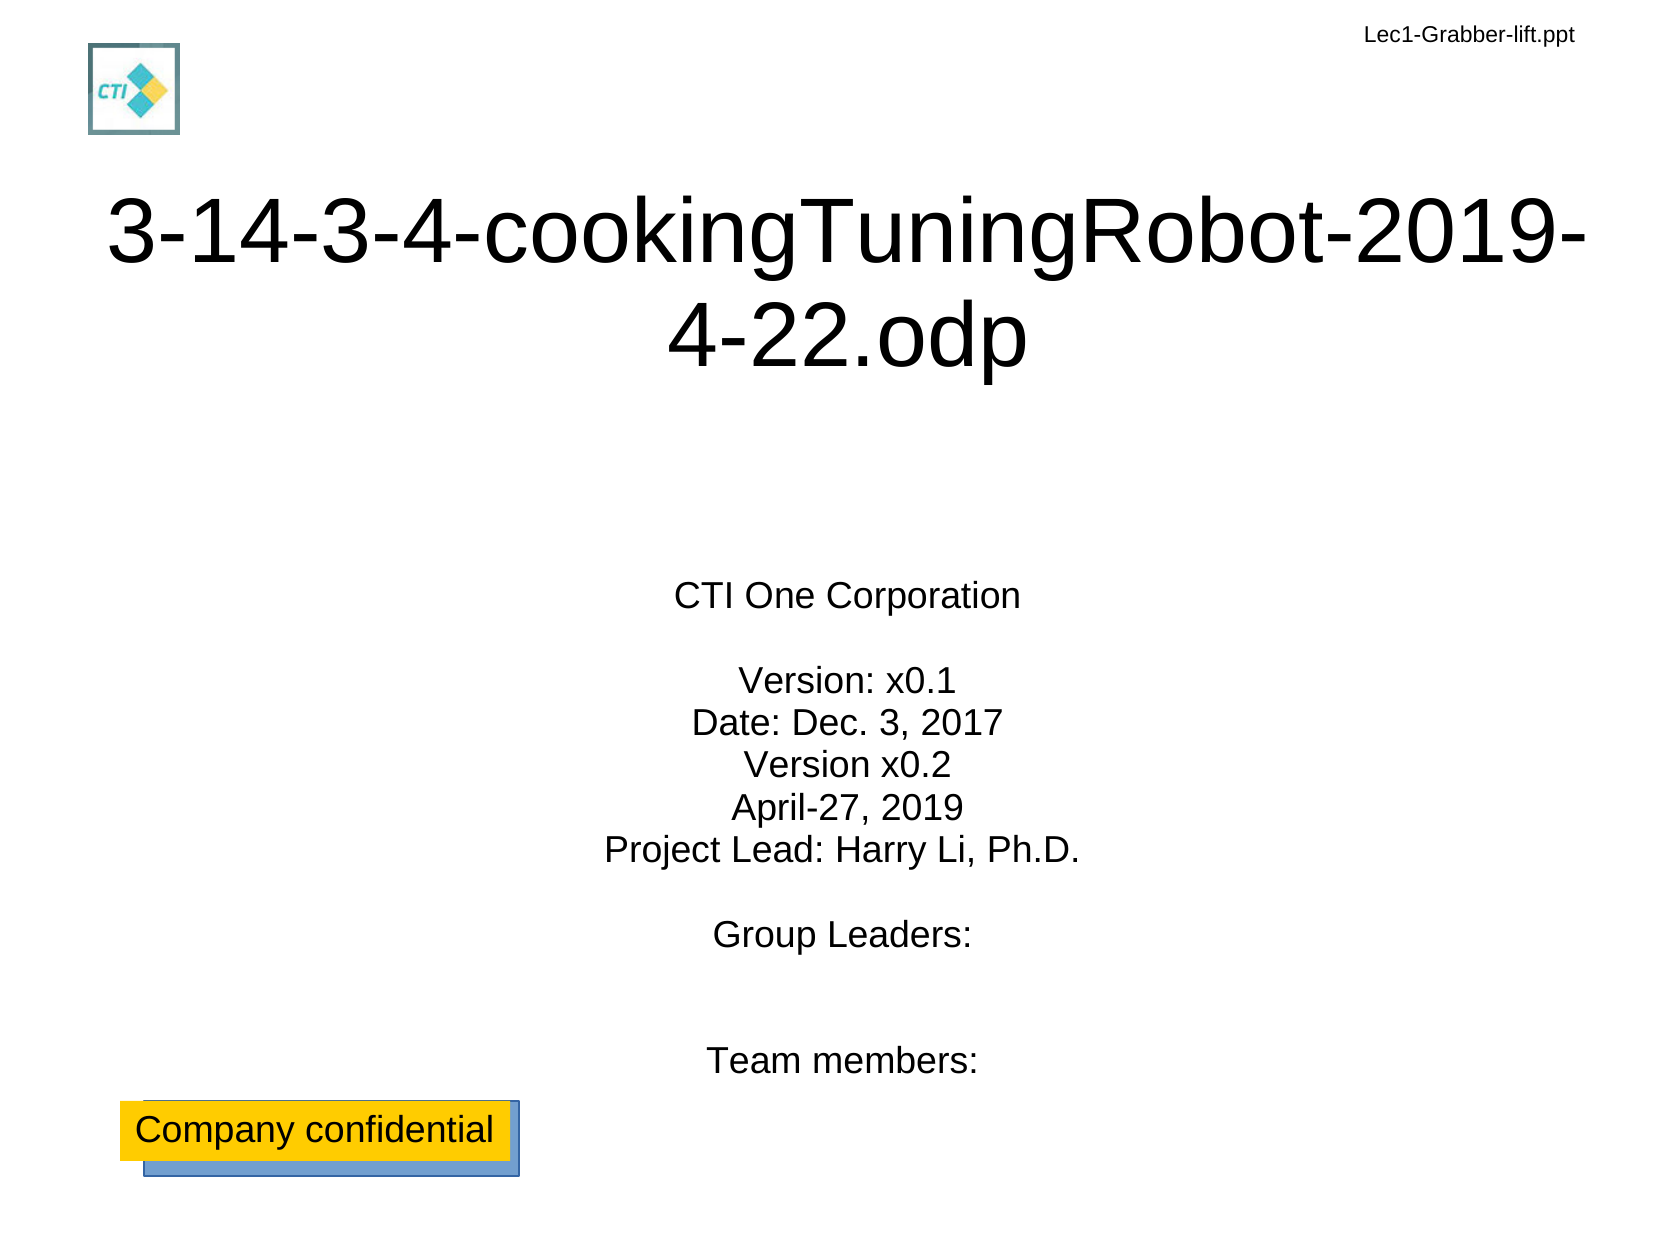

Lec1-Grabber-lift.ppt
# 3-14-3-4-cookingTuningRobot-2019-4-22.odp
CTI One Corporation
Version: x0.1
Date: Dec. 3, 2017
Version x0.2
April-27, 2019
Project Lead: Harry Li, Ph.D.
Group Leaders:
Team members:
Company confidential